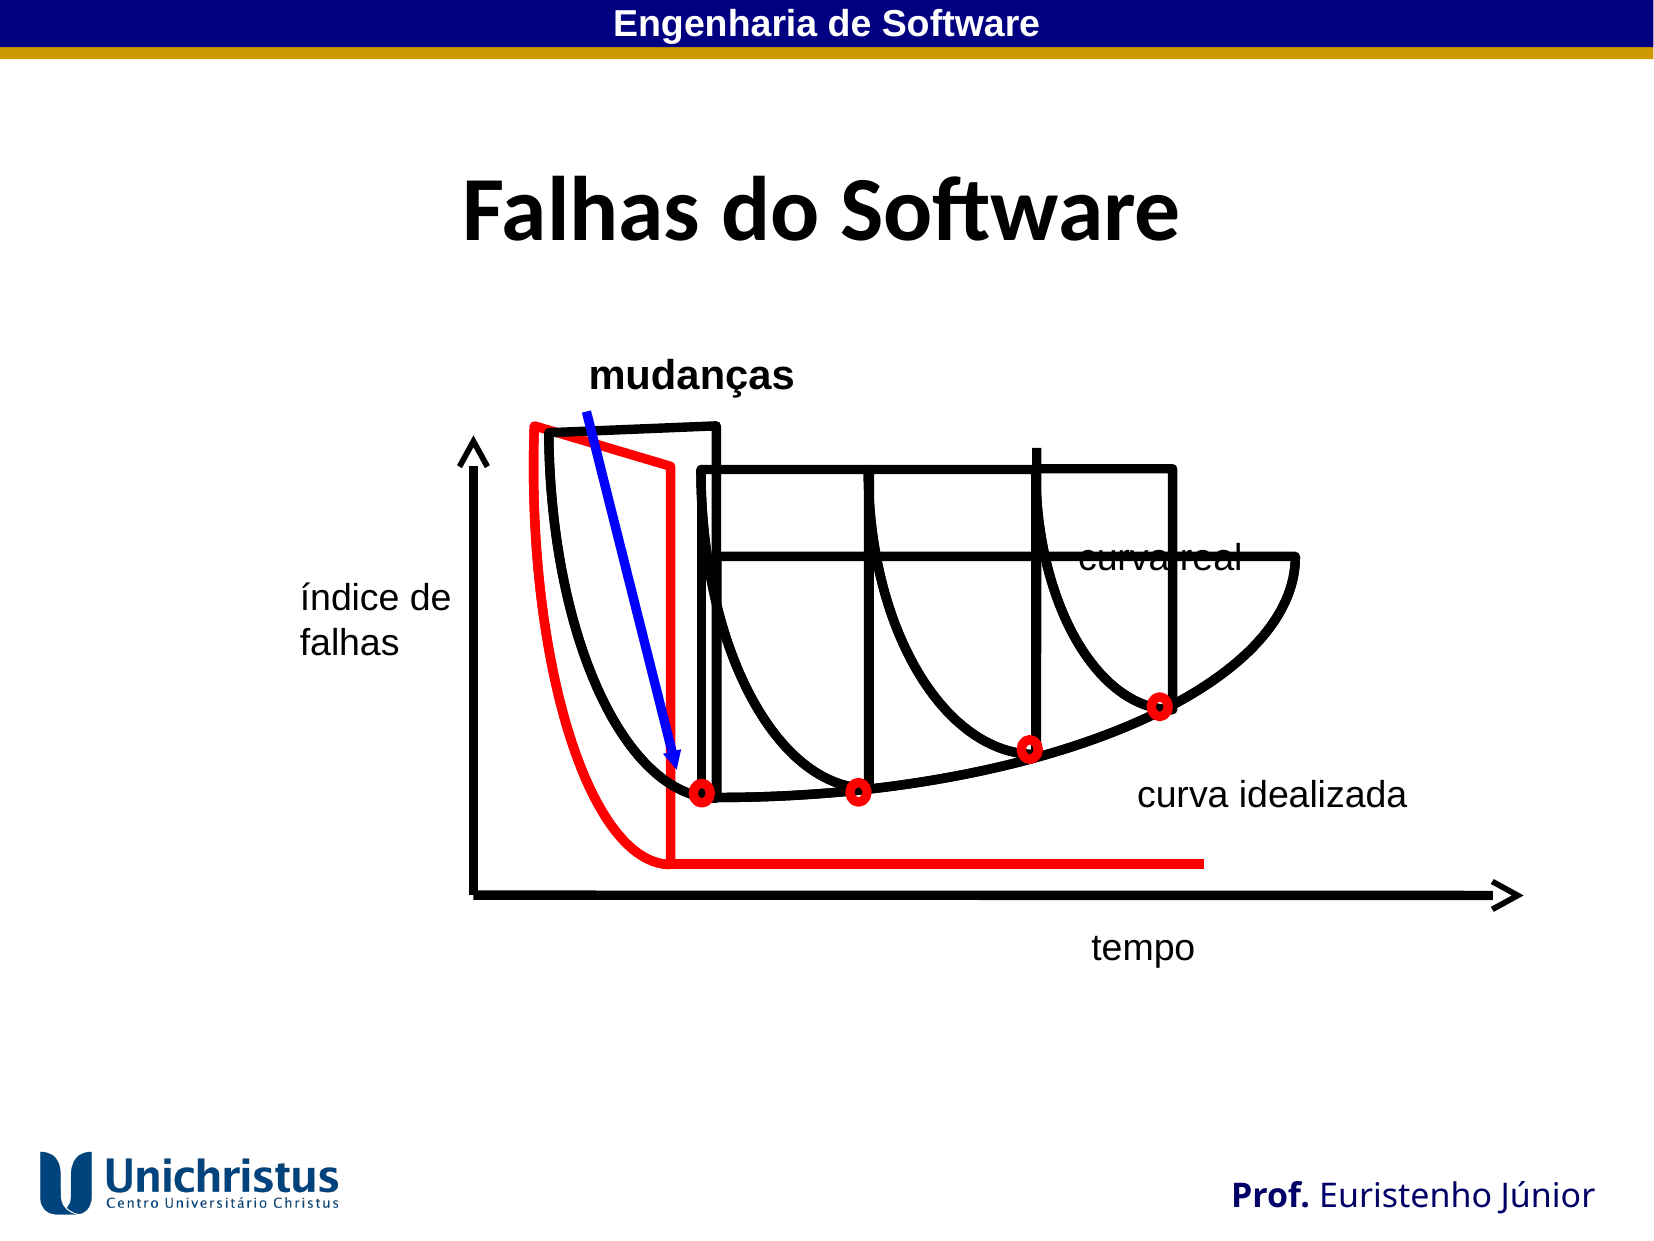

Engenharia de Software
# Falhas do Software
mudanças
curva real
índice de falhas
curva idealizada
tempo
Prof. Euristenho Júnior